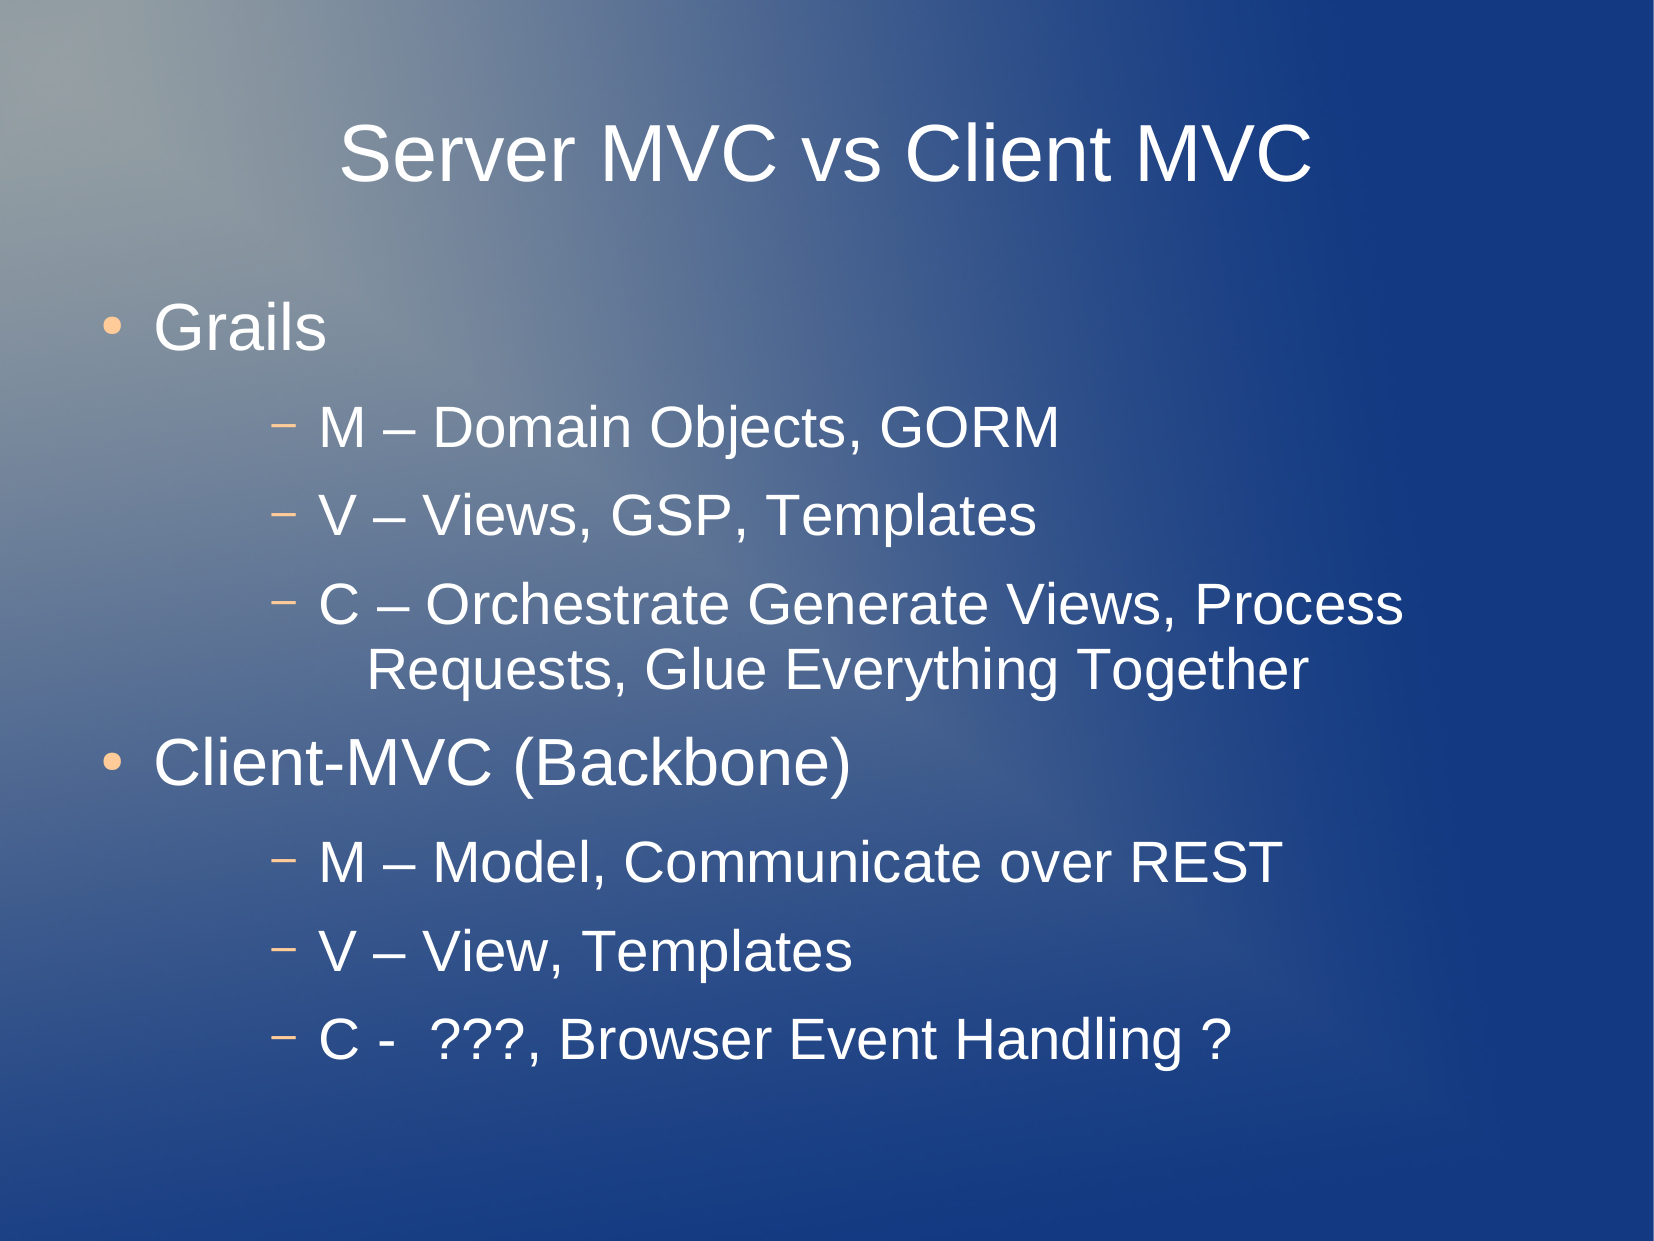

# Server MVC vs Client MVC
Grails
M – Domain Objects, GORM
V – Views, GSP, Templates
C – Orchestrate Generate Views, Process Requests, Glue Everything Together
Client-MVC (Backbone)
M – Model, Communicate over REST
V – View, Templates
C - ???, Browser Event Handling ?